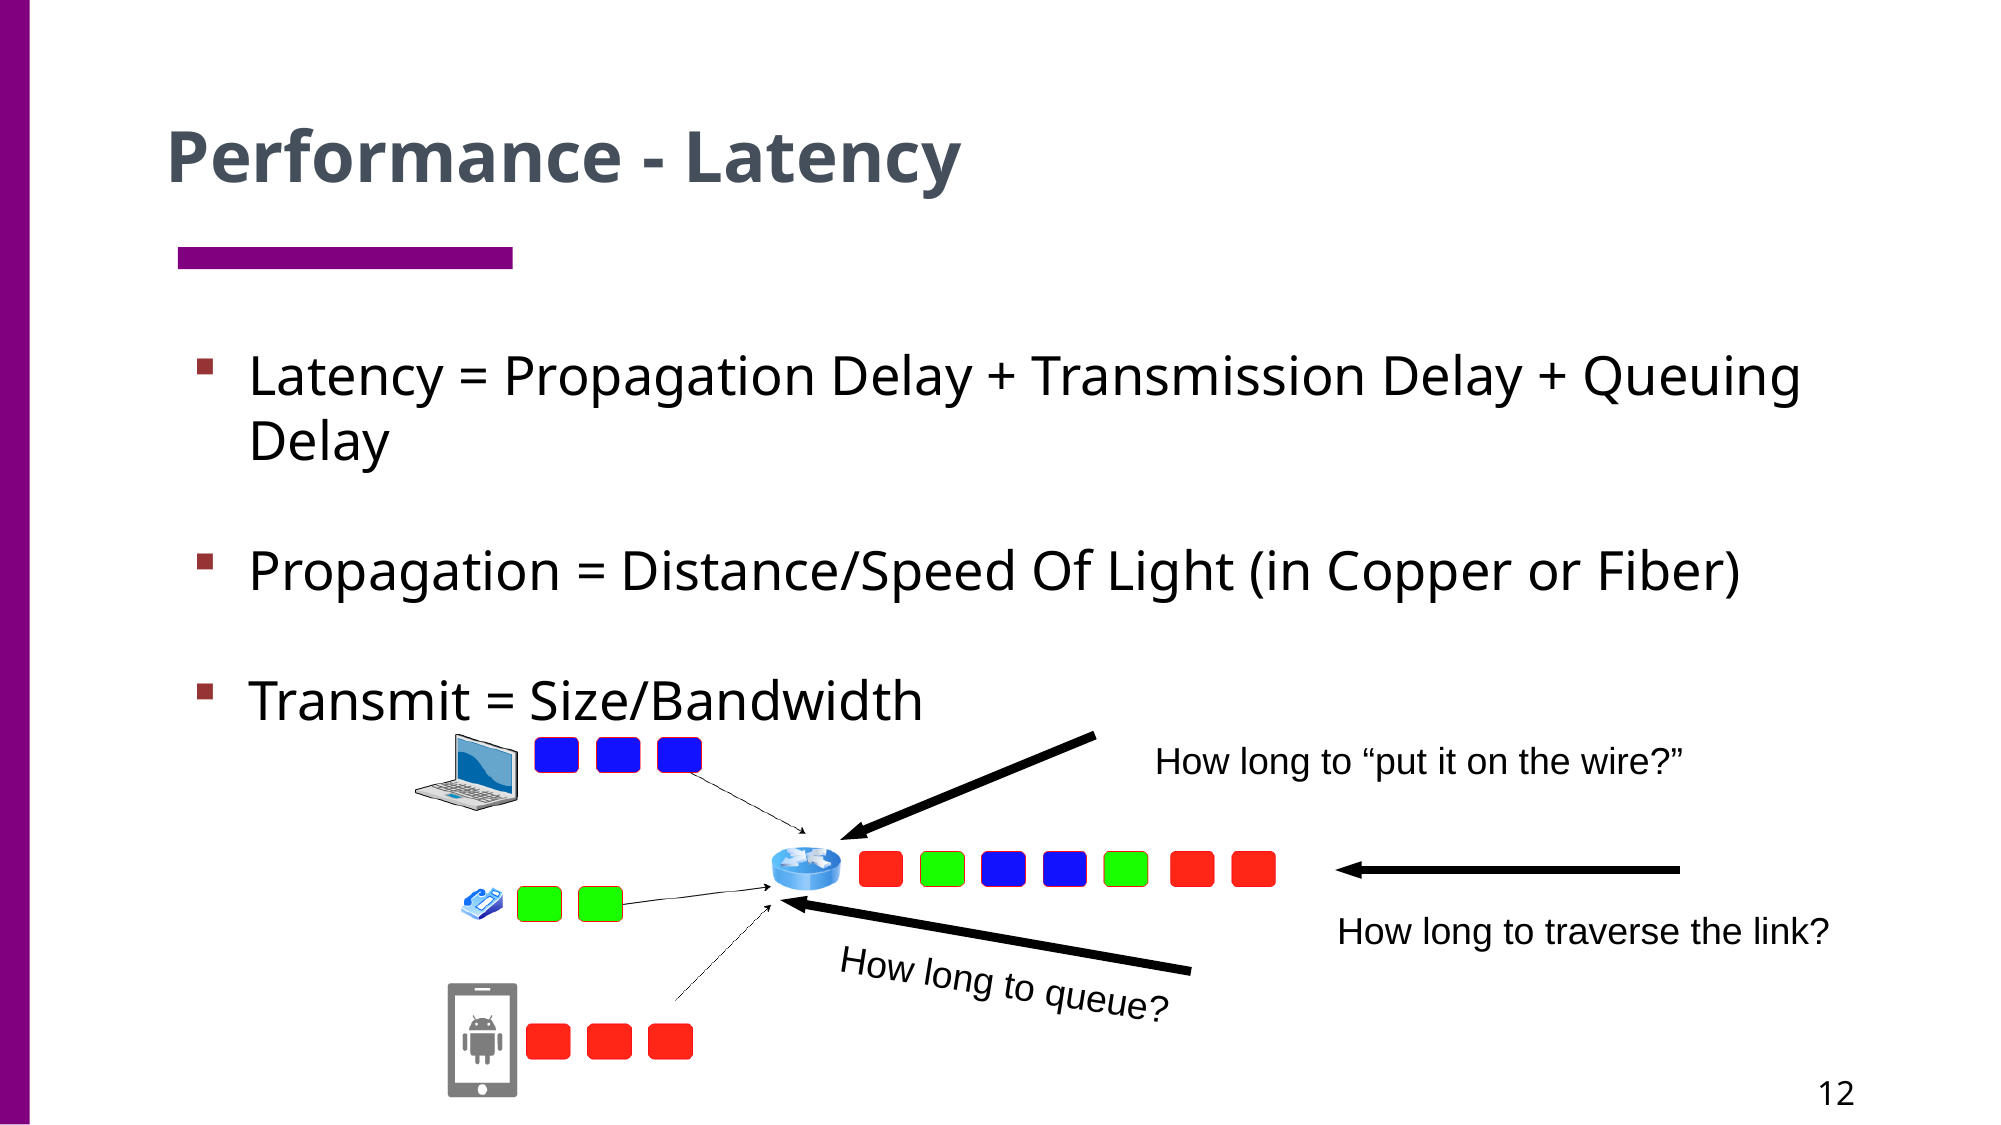

Performance - Latency
Latency = Propagation Delay + Transmission Delay + Queuing Delay
Propagation = Distance/Speed Of Light (in Copper or Fiber)
Transmit = Size/Bandwidth
How long to “put it on the wire?”
How long to traverse the link?
How long to queue?